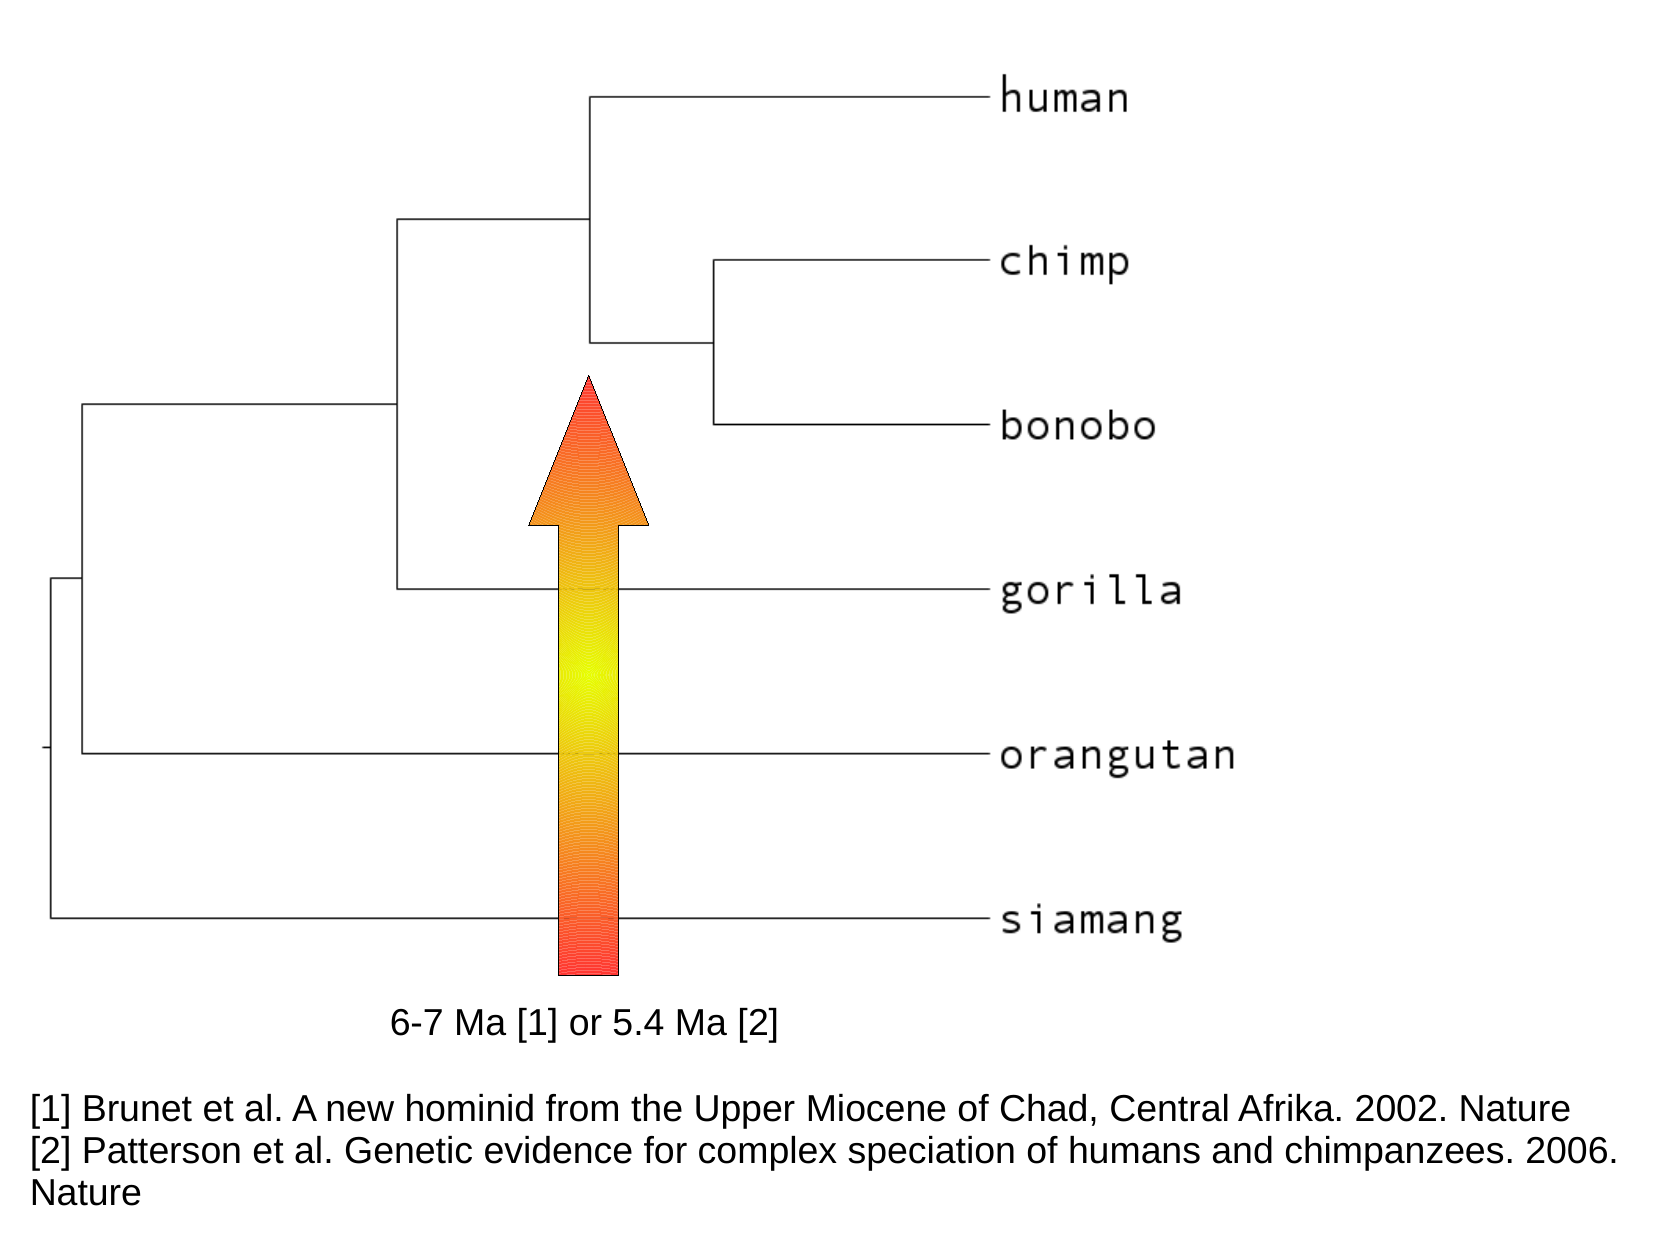

6-7 Ma [1] or 5.4 Ma [2]
[1] Brunet et al. A new hominid from the Upper Miocene of Chad, Central Afrika. 2002. Nature
[2] Patterson et al. Genetic evidence for complex speciation of humans and chimpanzees. 2006. Nature